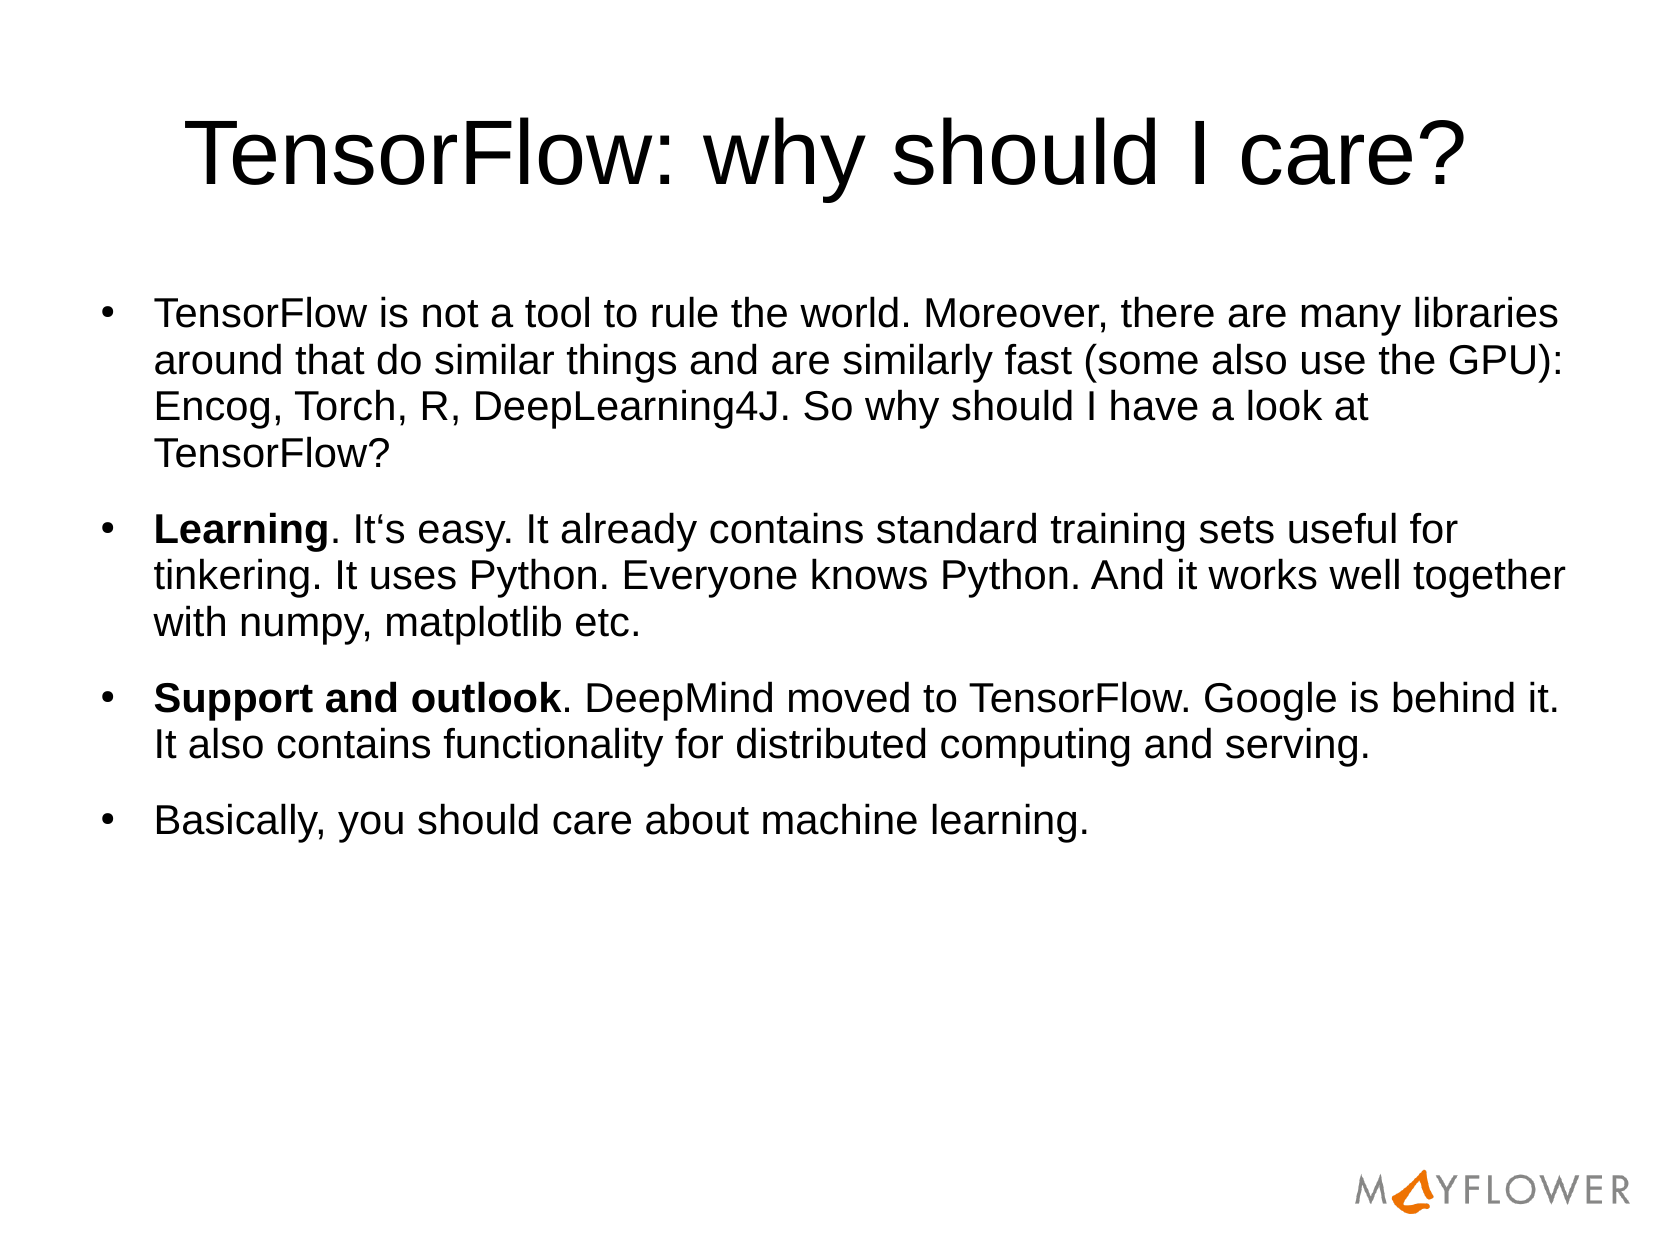

# TensorFlow: why should I care?
TensorFlow is not a tool to rule the world. Moreover, there are many libraries around that do similar things and are similarly fast (some also use the GPU): Encog, Torch, R, DeepLearning4J. So why should I have a look at TensorFlow?
Learning. It‘s easy. It already contains standard training sets useful for tinkering. It uses Python. Everyone knows Python. And it works well together with numpy, matplotlib etc.
Support and outlook. DeepMind moved to TensorFlow. Google is behind it. It also contains functionality for distributed computing and serving.
Basically, you should care about machine learning.